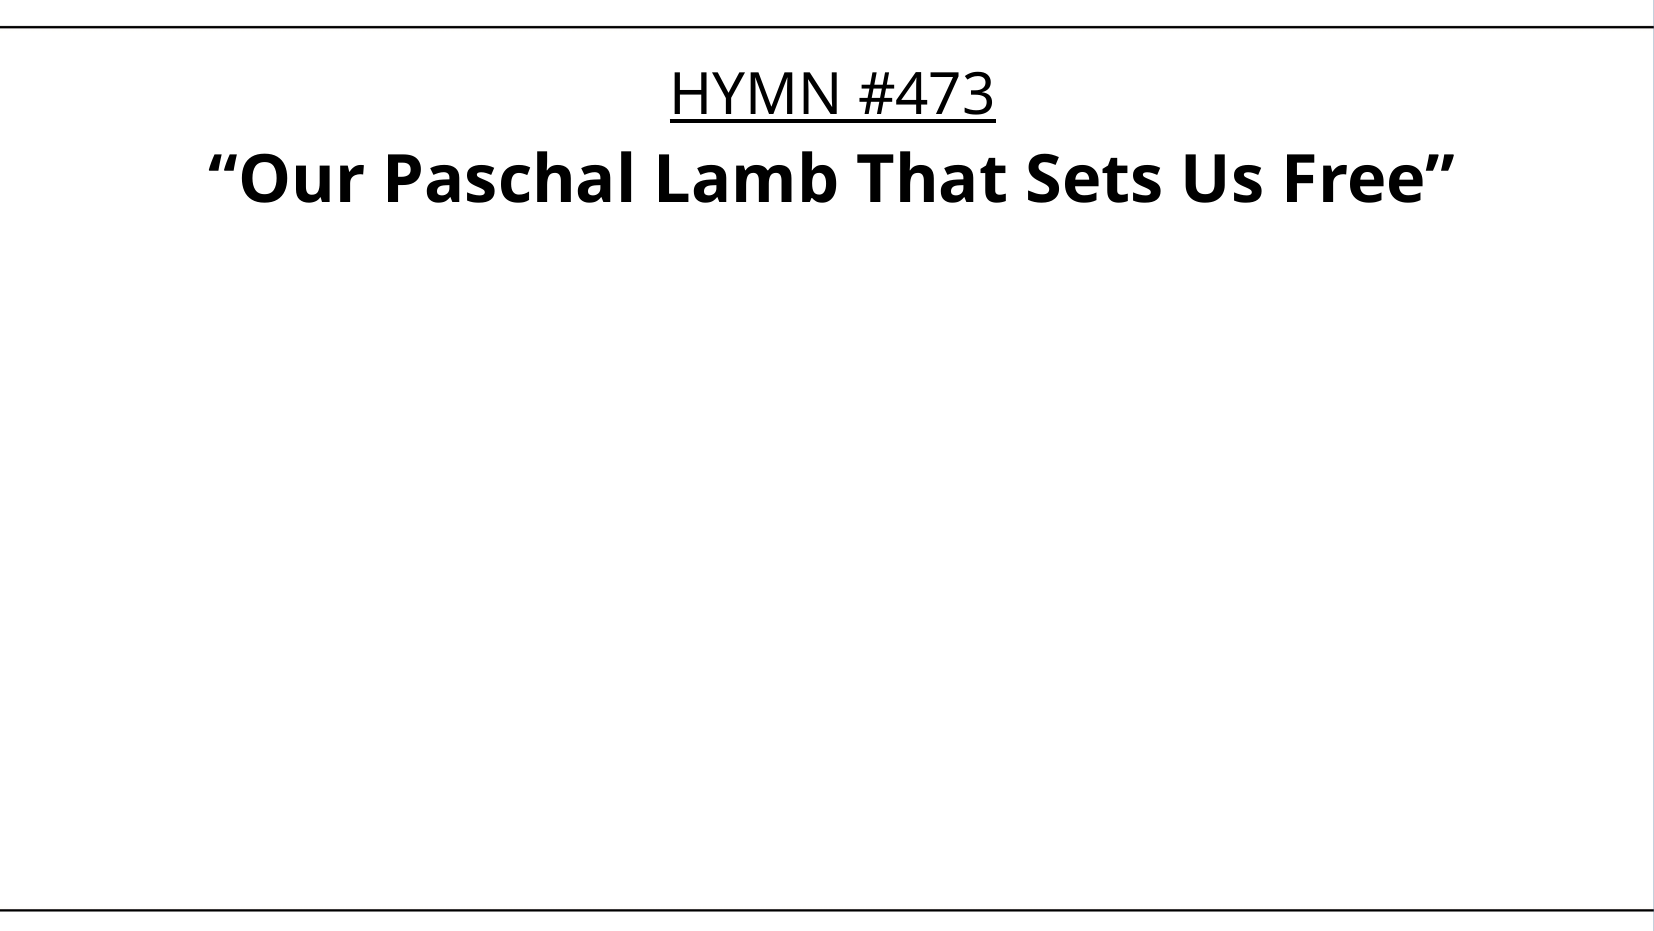

HYMN #473
“Our Paschal Lamb That Sets Us Free”